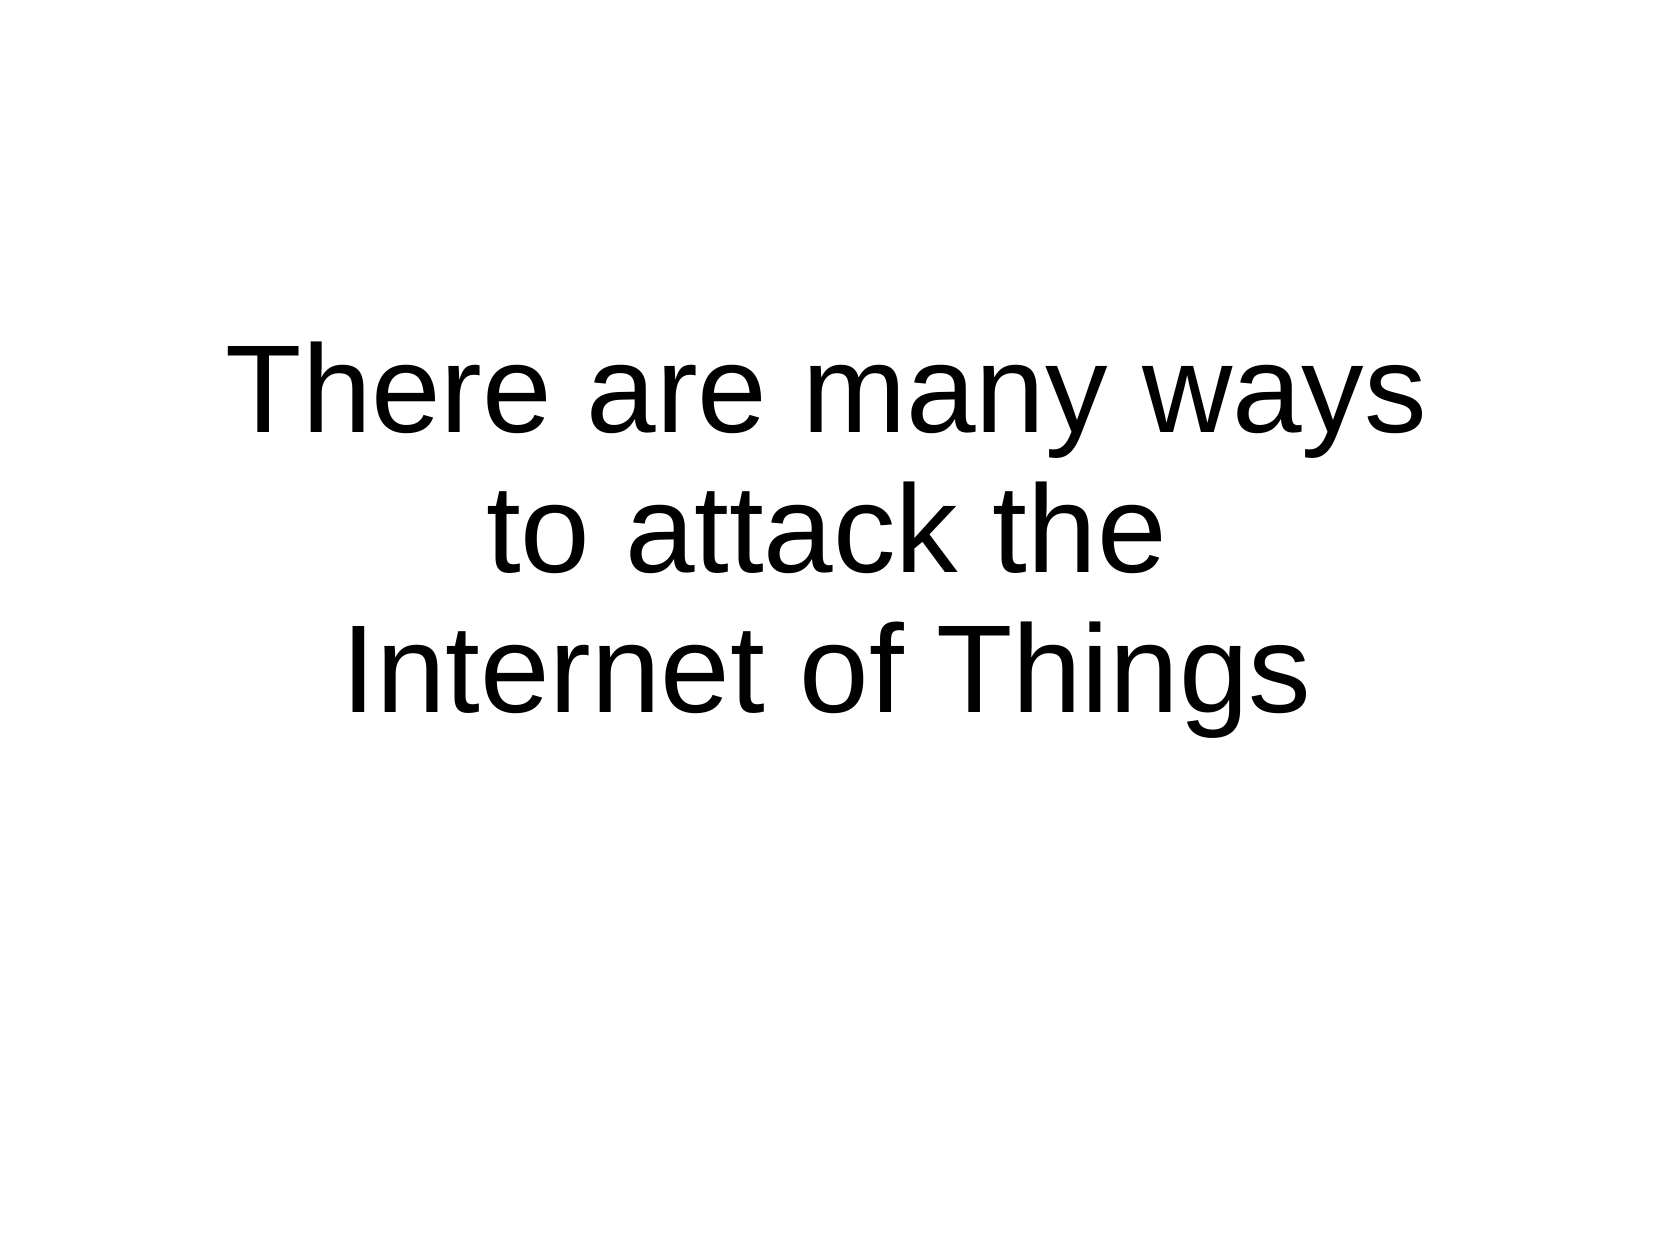

# There are many ways
to attack the
Internet of Things